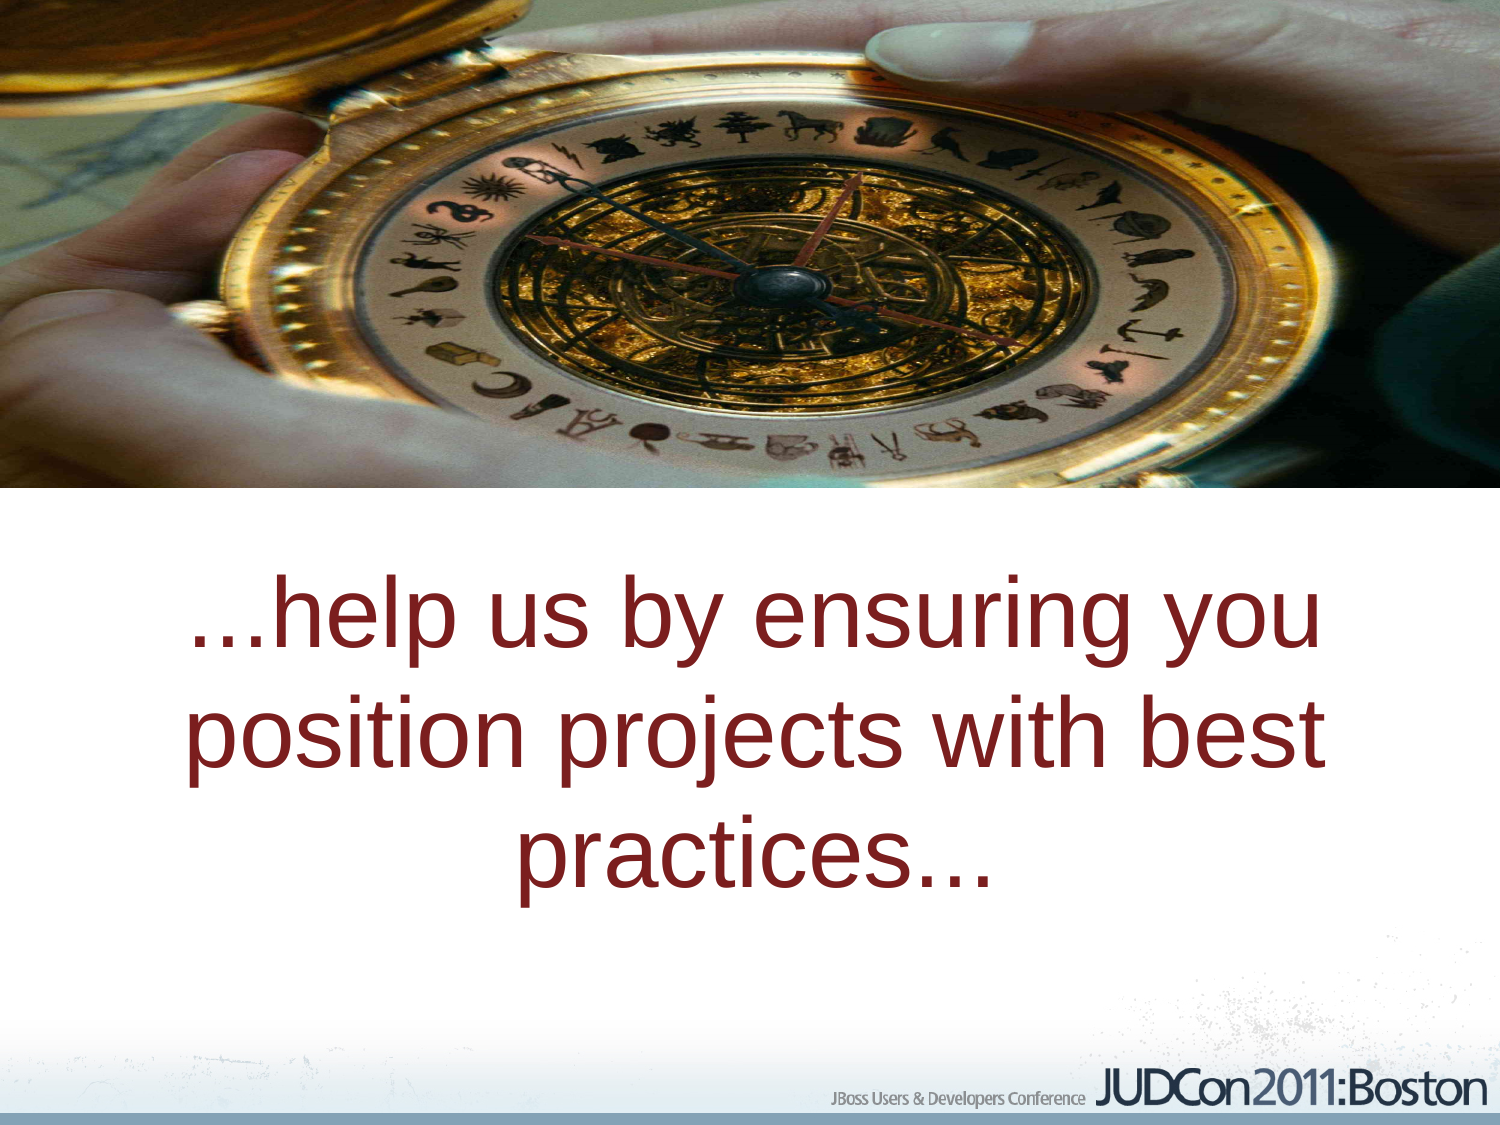

# ...help us by ensuring you position projects with best practices...